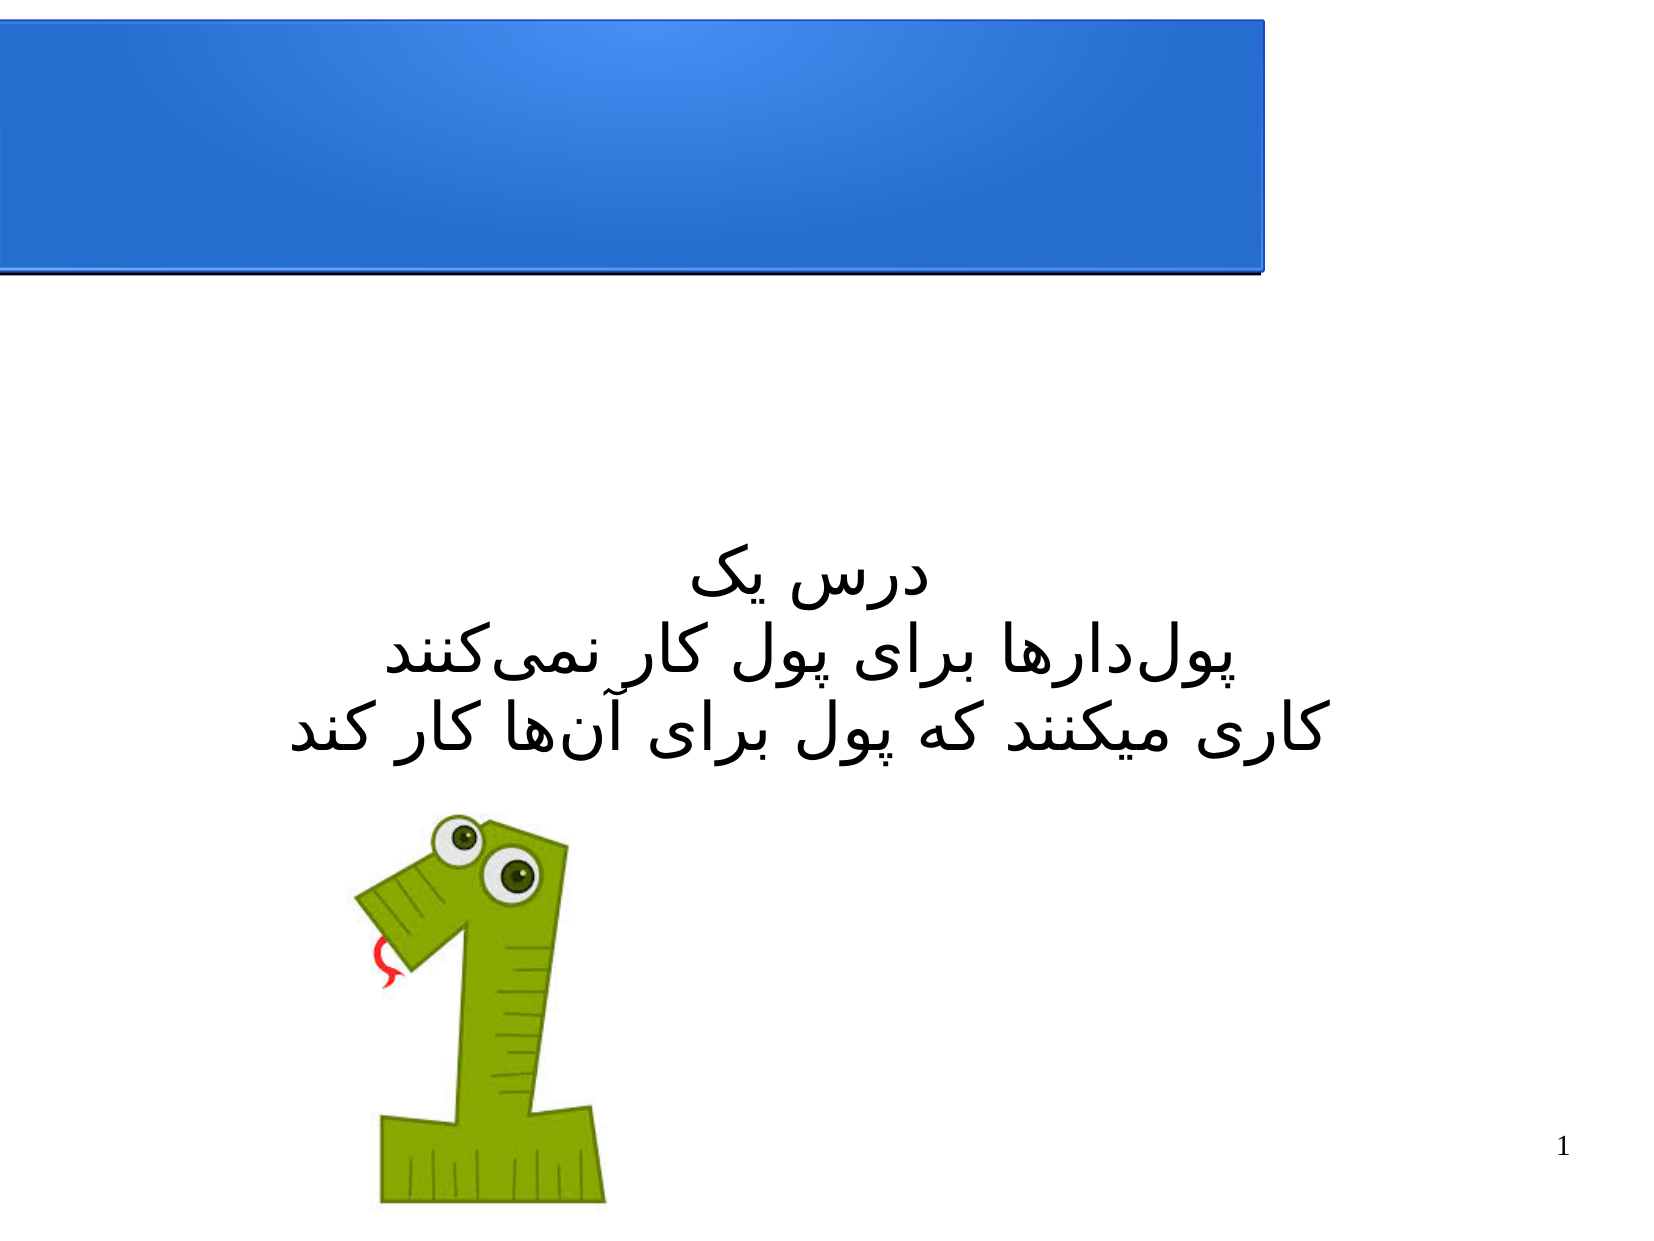

#
درس یک
پول‌دارها برای پول کار نمی‌کنند
کاری میکنند که پول برای آن‌ها کار کند
1